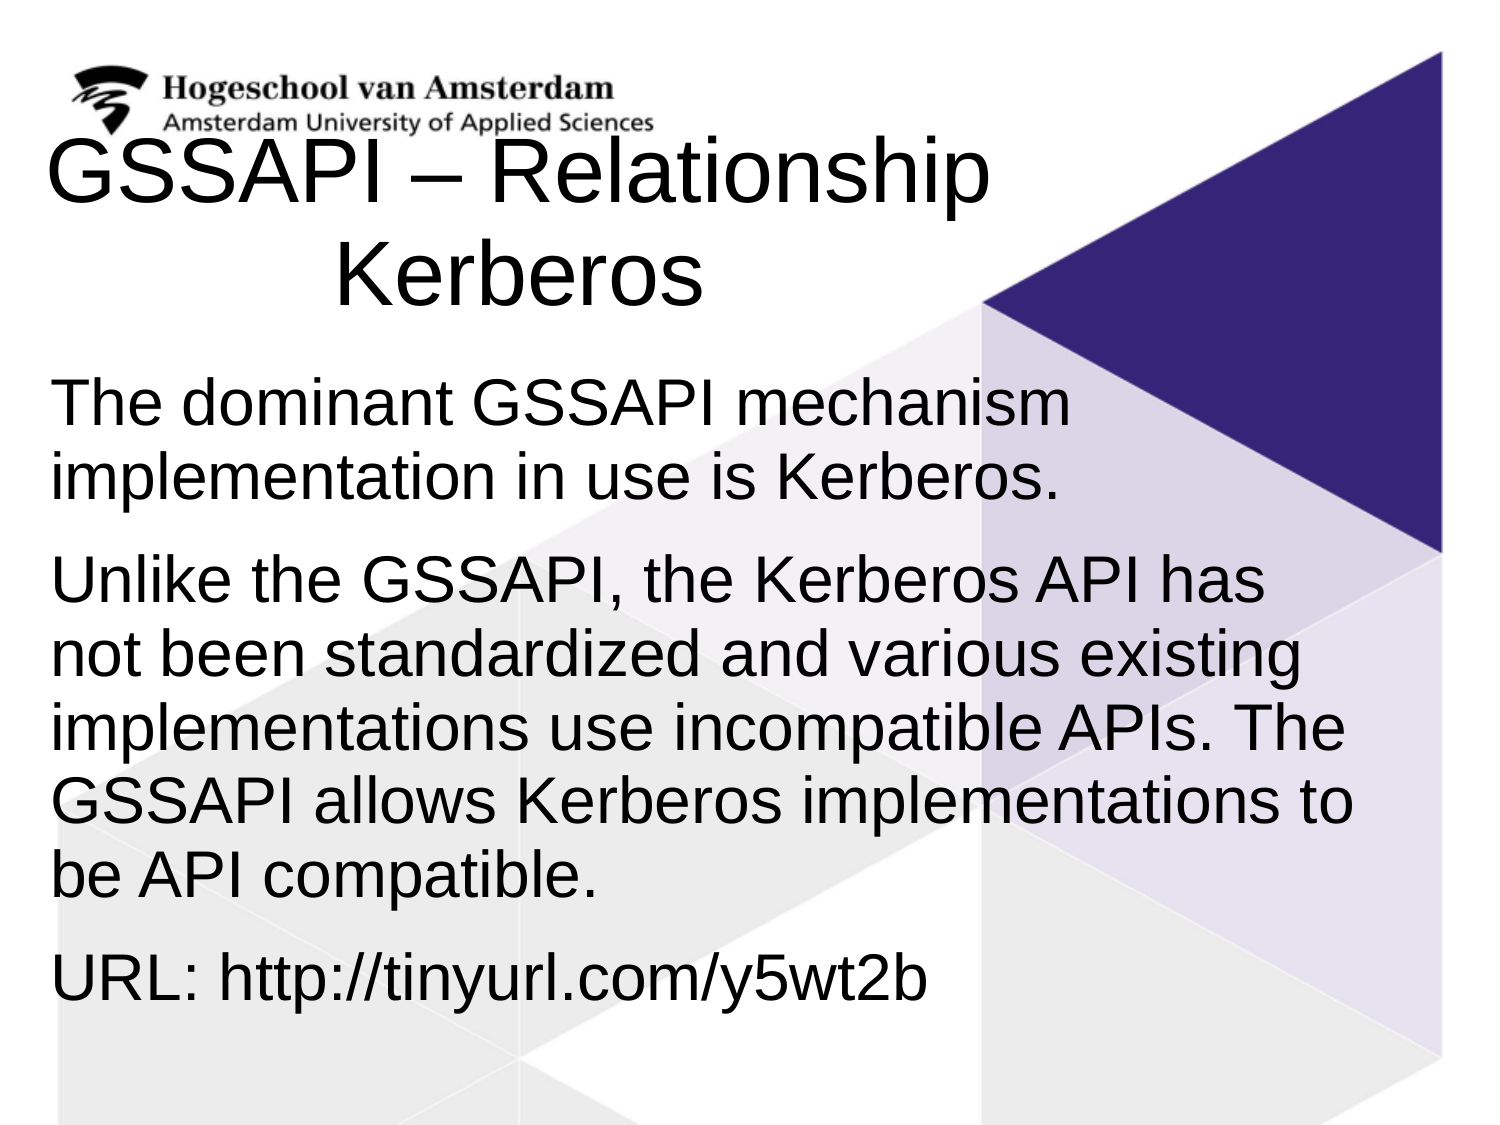

# GSSAPI – Relationship Kerberos
The dominant GSSAPI mechanism implementation in use is Kerberos.
Unlike the GSSAPI, the Kerberos API has not been standardized and various existing implementations use incompatible APIs. The GSSAPI allows Kerberos implementations to be API compatible.
URL: http://tinyurl.com/y5wt2b